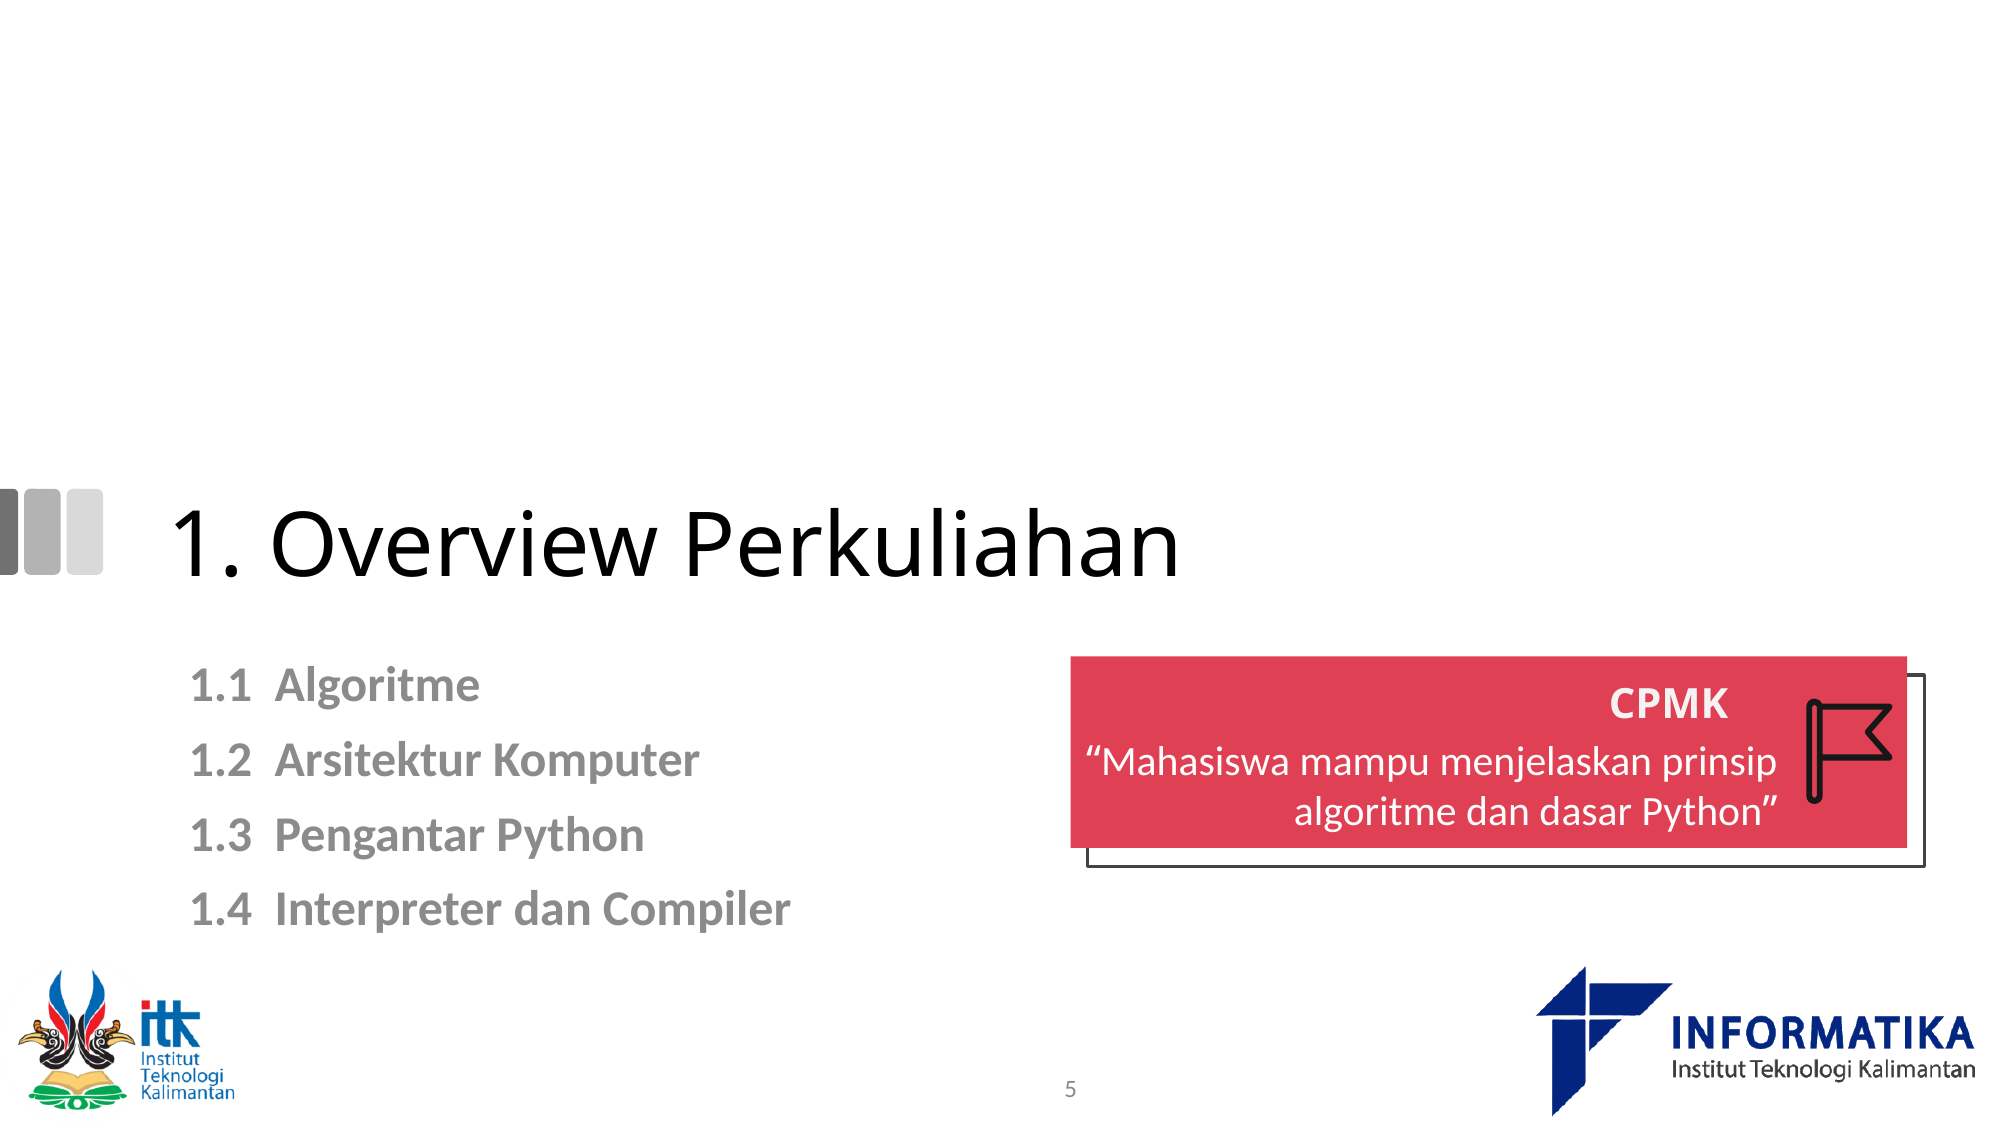

# 1. Overview Perkuliahan
1.1 Algoritme
1.2 Arsitektur Komputer
1.3 Pengantar Python
1.4 Interpreter dan Compiler
CPMK
“Mahasiswa mampu menjelaskan prinsip algoritme dan dasar Python”
5